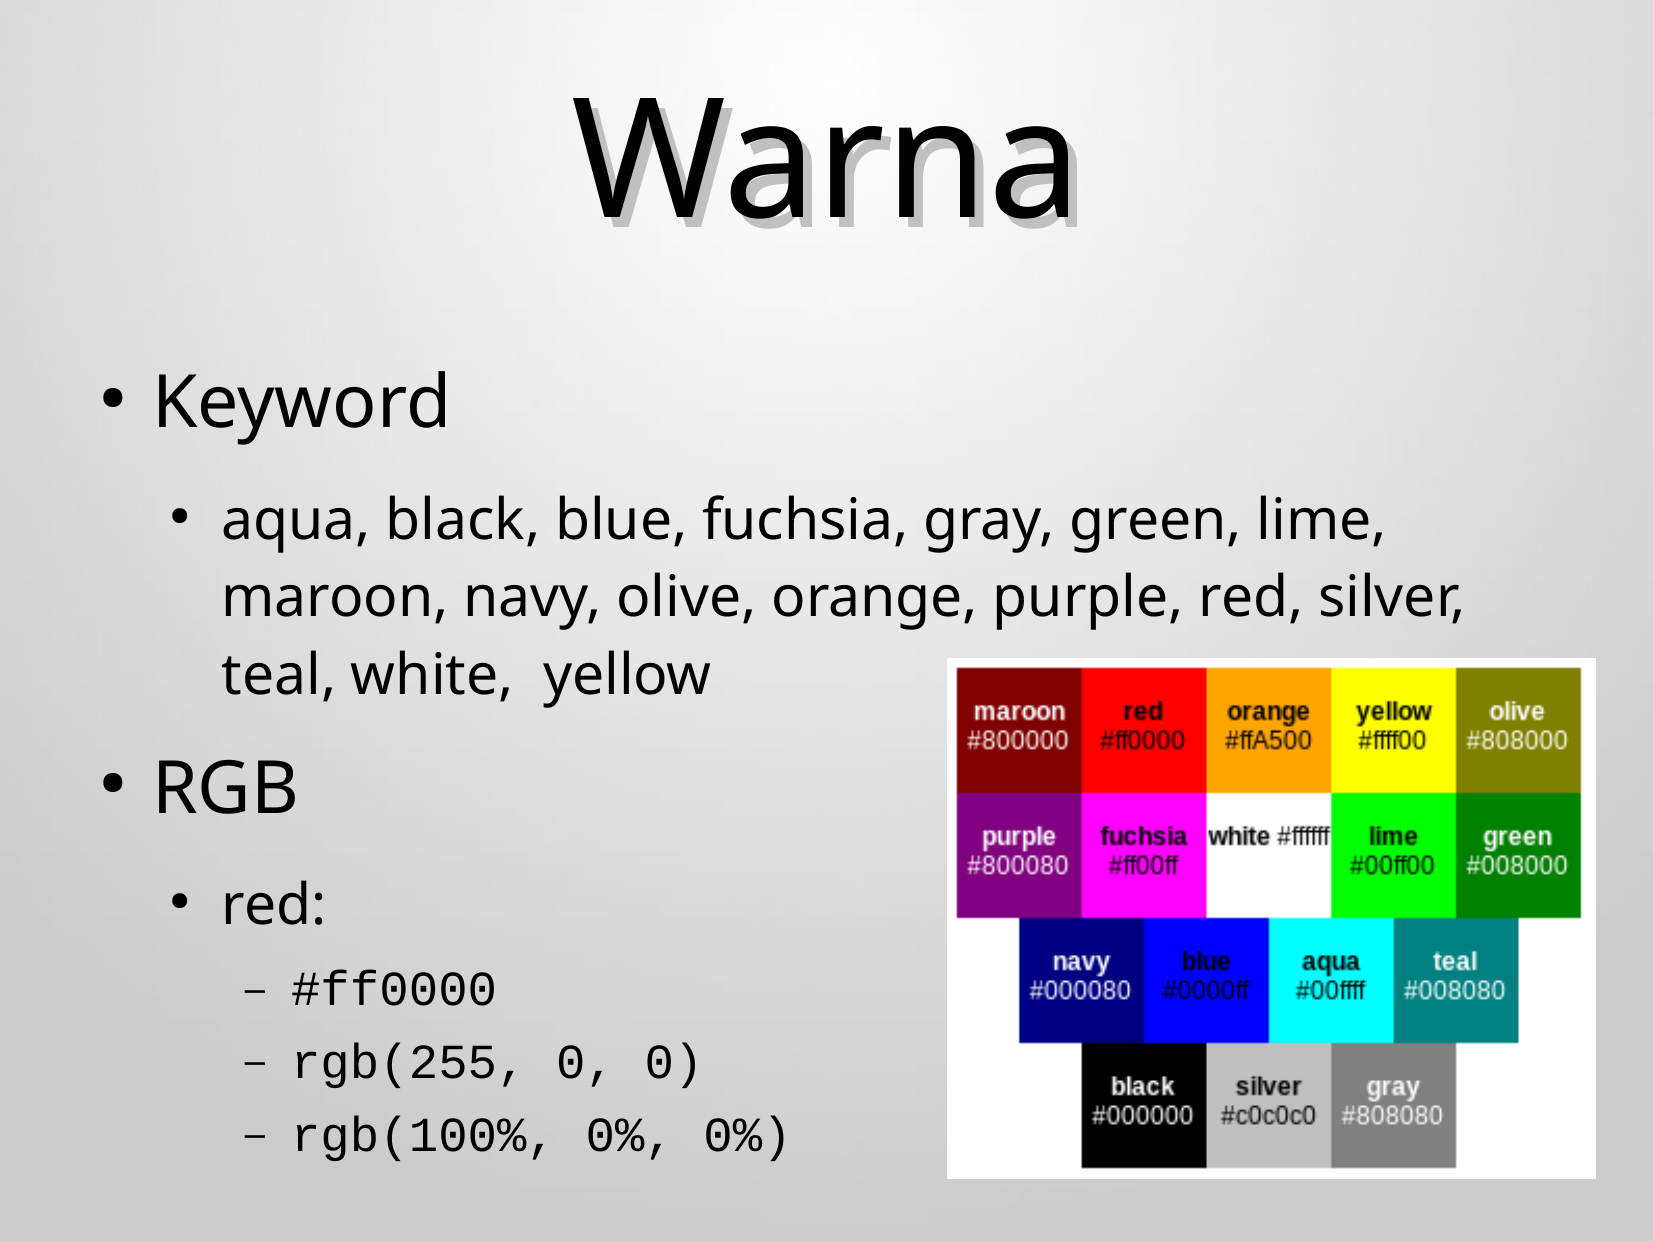

# Warna
Keyword
aqua, black, blue, fuchsia, gray, green, lime, maroon, navy, olive, orange, purple, red, silver, teal, white, yellow
RGB
red:
#ff0000
rgb(255, 0, 0)
rgb(100%, 0%, 0%)